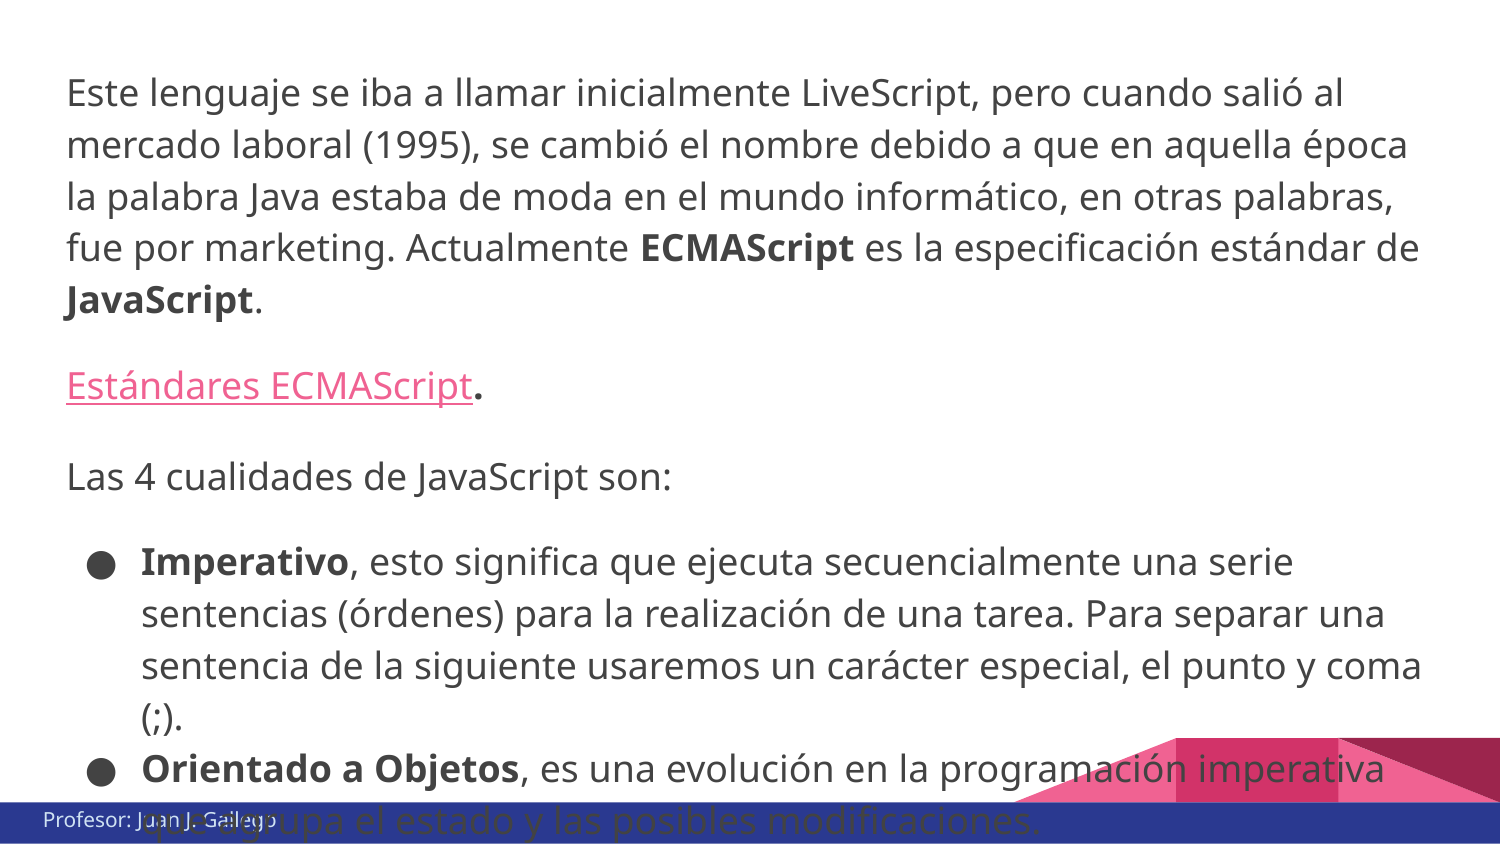

# Este lenguaje se iba a llamar inicialmente LiveScript, pero cuando salió al mercado laboral (1995), se cambió el nombre debido a que en aquella época la palabra Java estaba de moda en el mundo informático, en otras palabras, fue por marketing. Actualmente ECMAScript es la especificación estándar de JavaScript.
Estándares ECMAScript.
Las 4 cualidades de JavaScript son:
Imperativo, esto significa que ejecuta secuencialmente una serie sentencias (órdenes) para la realización de una tarea. Para separar una sentencia de la siguiente usaremos un carácter especial, el punto y coma (;).
Orientado a Objetos, es una evolución en la programación imperativa que agrupa el estado y las posibles modificaciones.